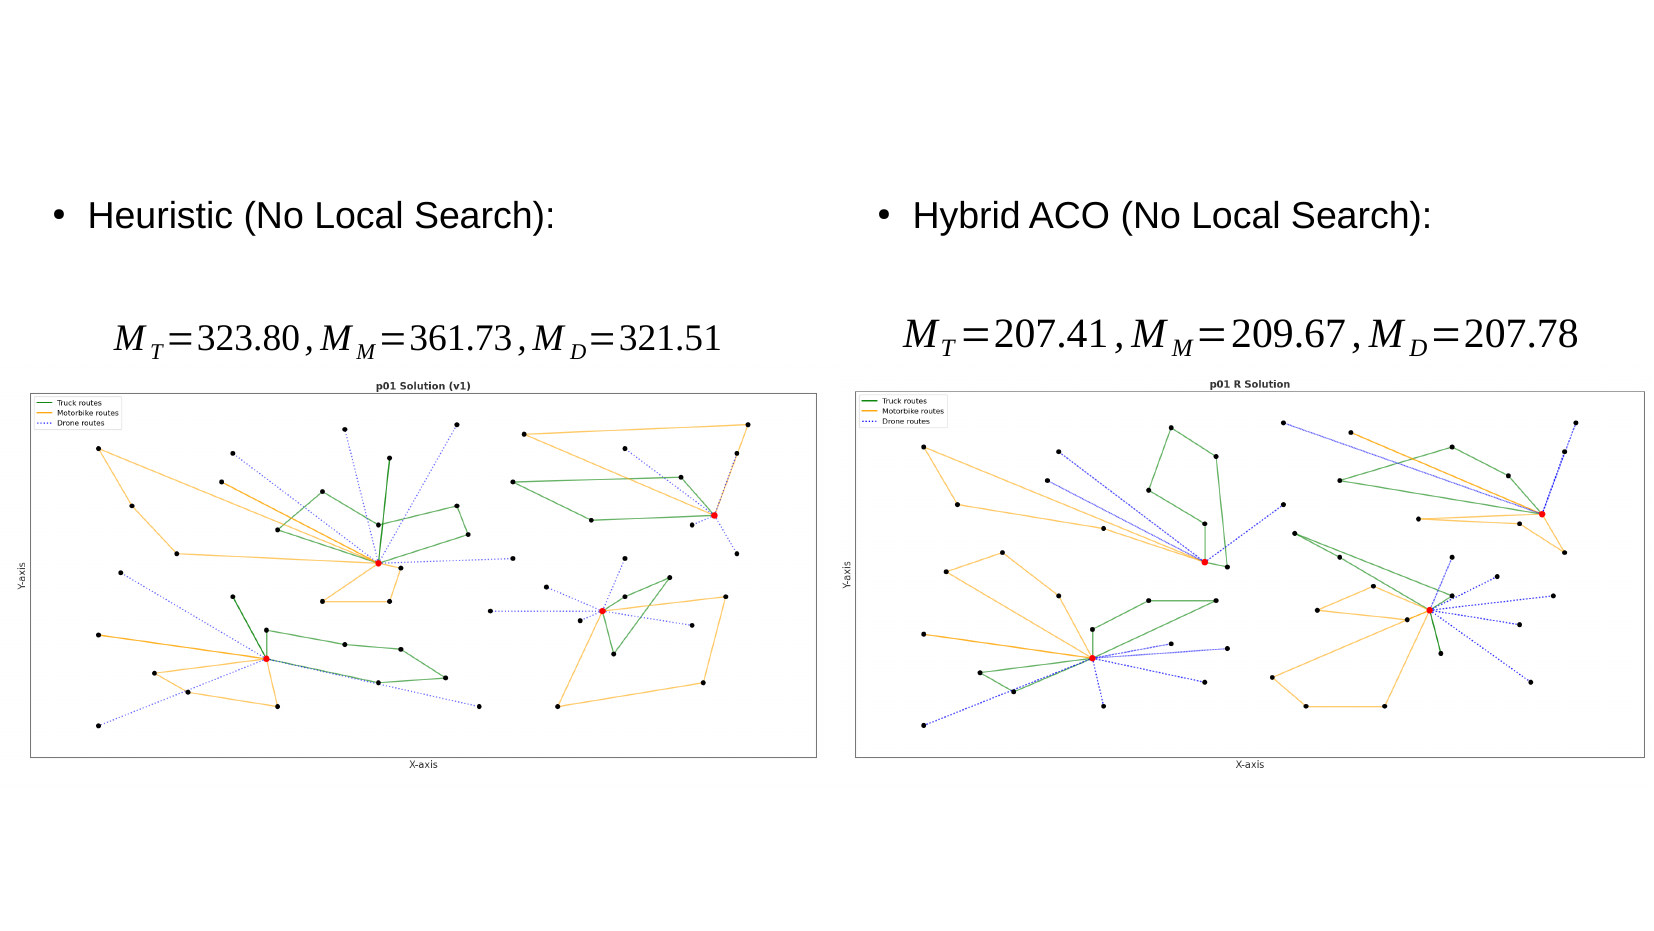

Heuristic (No Local Search):
Hybrid ACO (No Local Search):